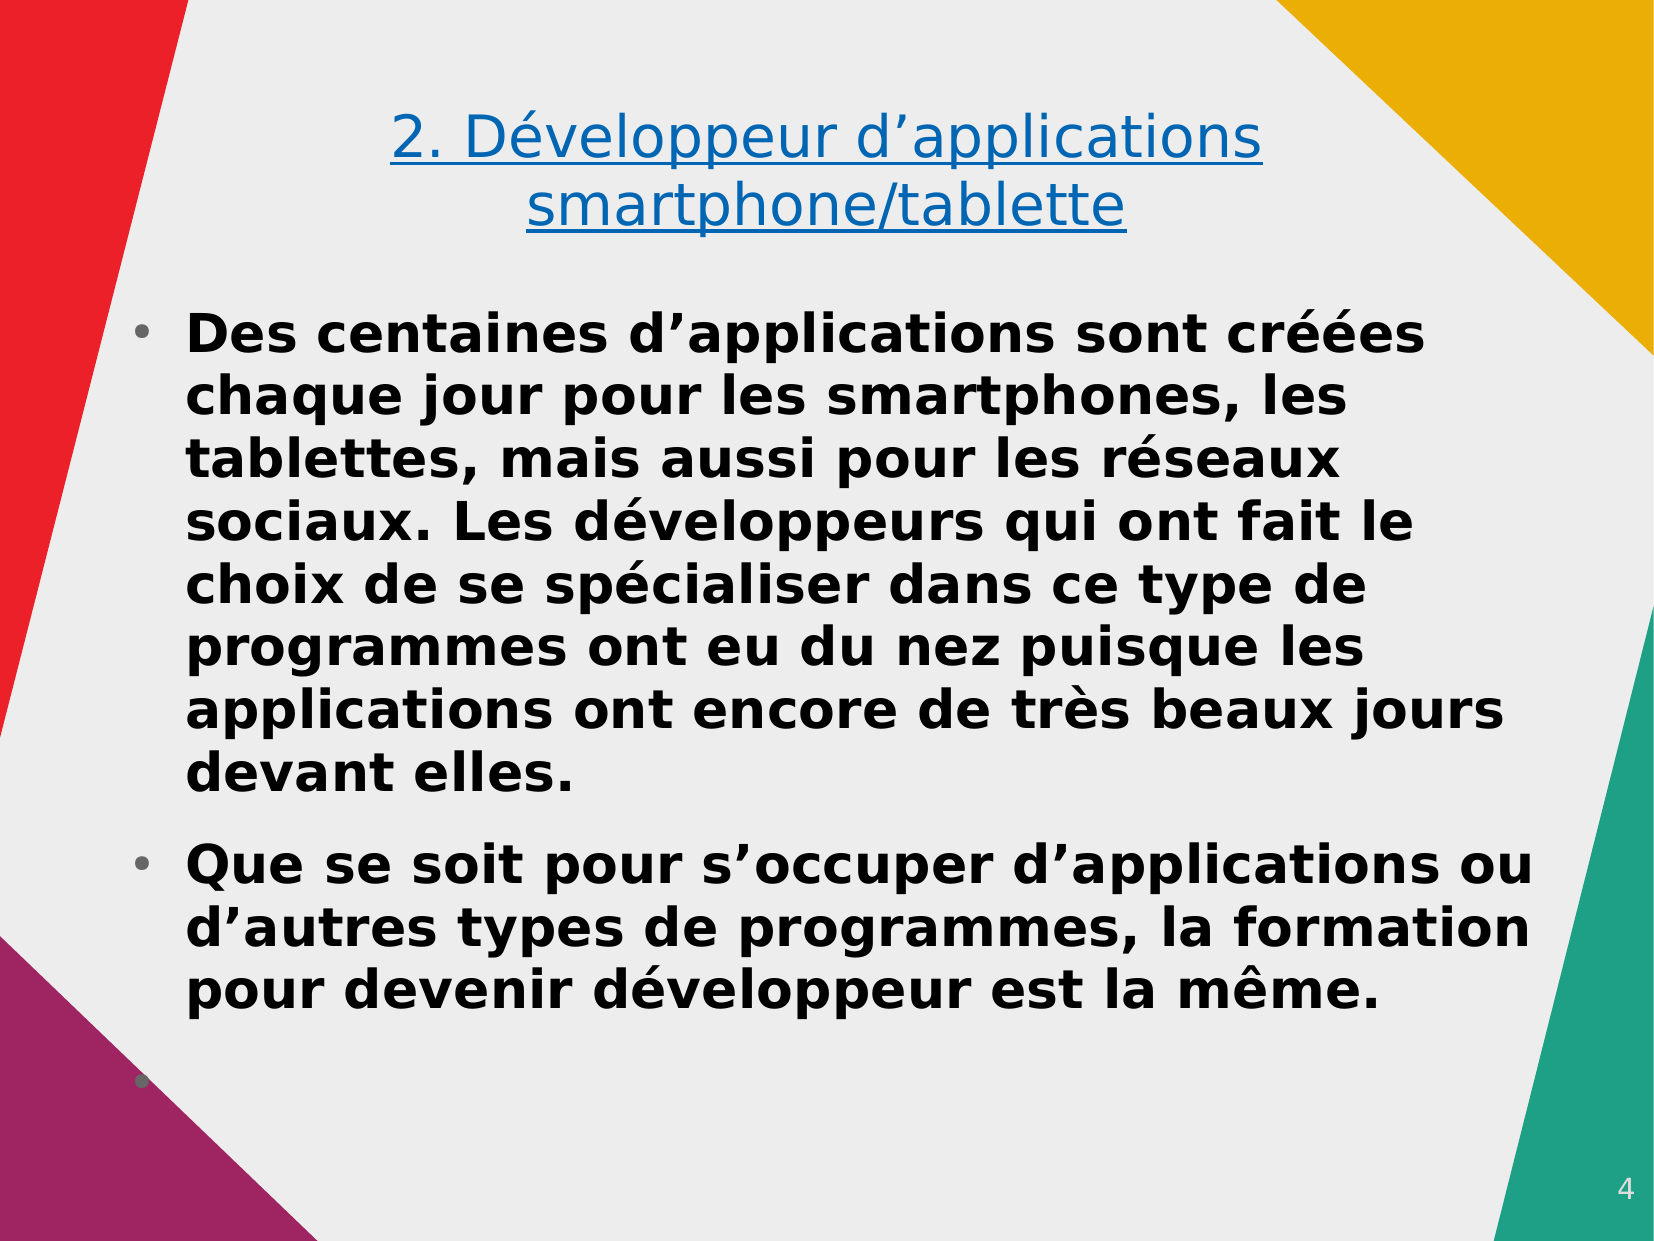

# 2. Développeur d’applications smartphone/tablette
Des centaines d’applications sont créées chaque jour pour les smartphones, les tablettes, mais aussi pour les réseaux sociaux. Les développeurs qui ont fait le choix de se spécialiser dans ce type de programmes ont eu du nez puisque les applications ont encore de très beaux jours devant elles.
Que se soit pour s’occuper d’applications ou d’autres types de programmes, la formation pour devenir développeur est la même.
4